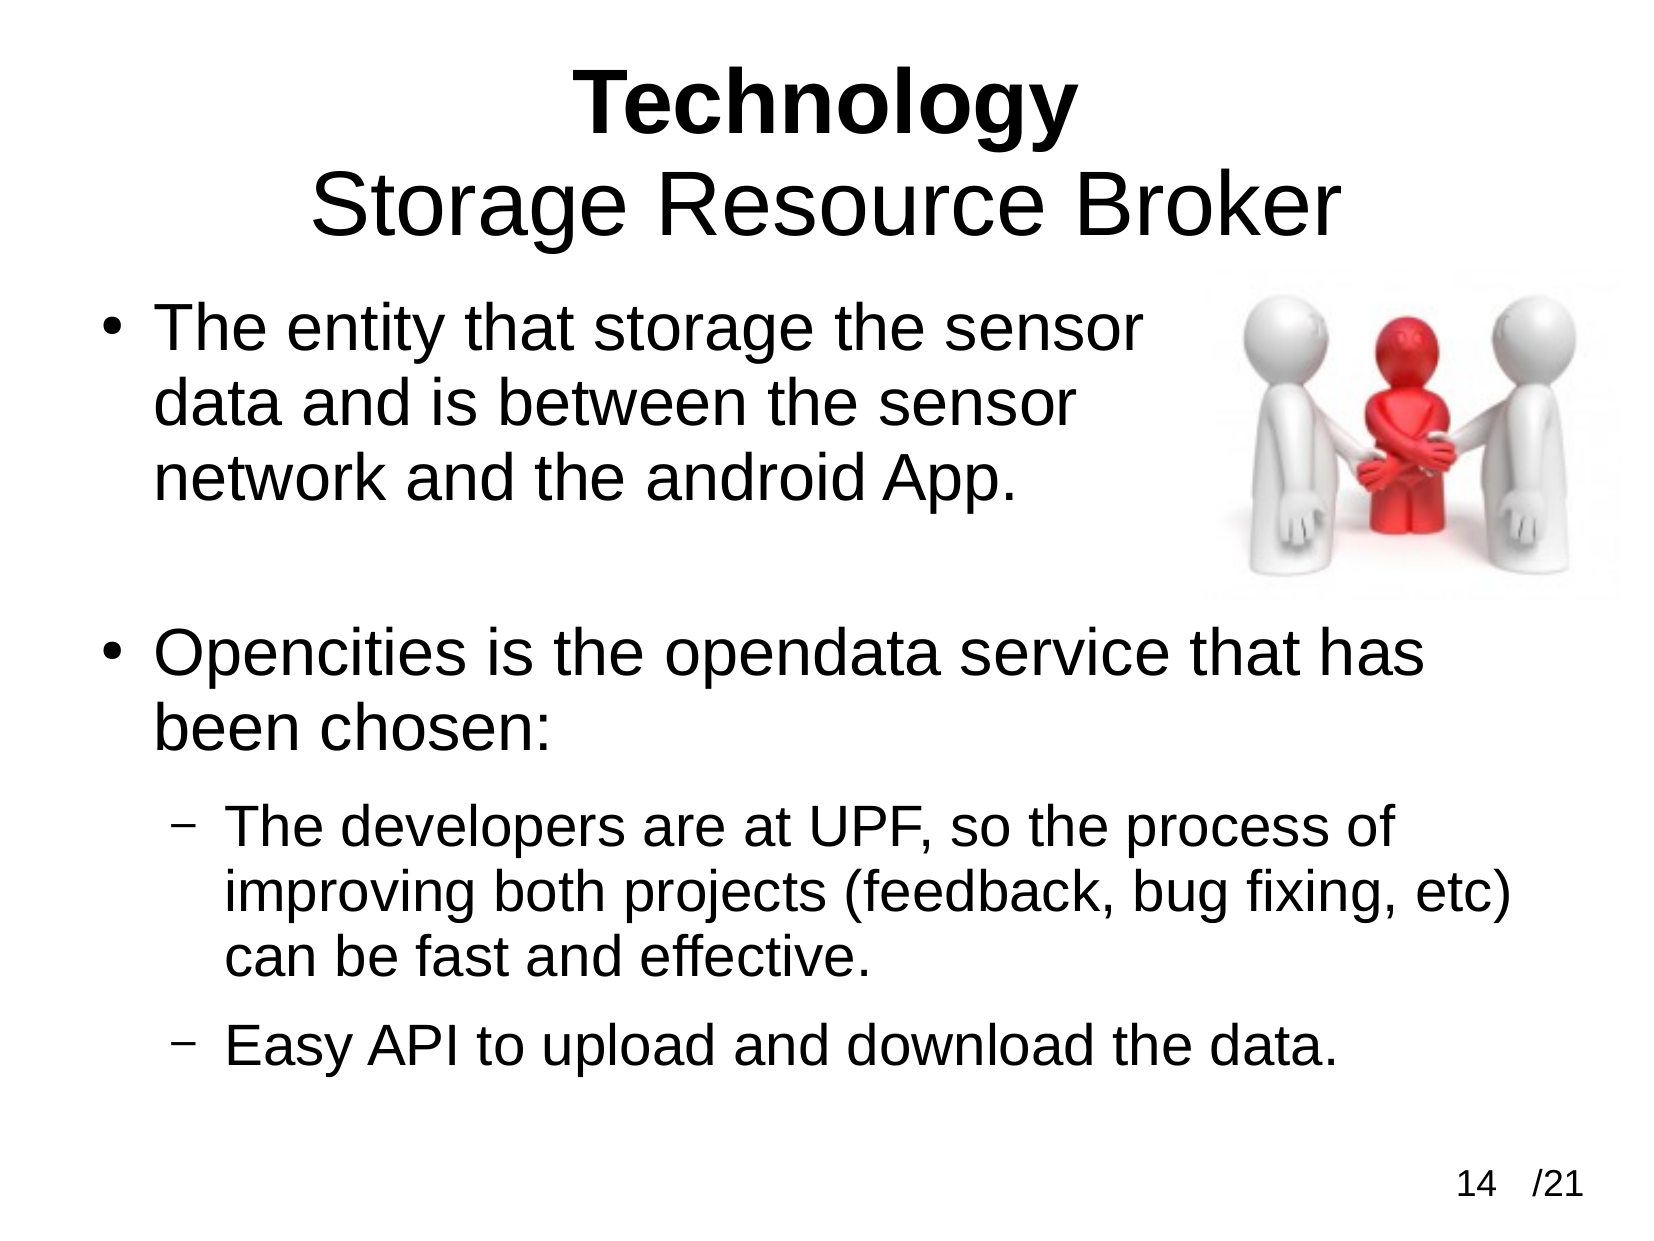

# Technology Storage Resource Broker
The entity that storage the sensor data and is between the sensor network and the android App.
Opencities is the opendata service that has been chosen:
The developers are at UPF, so the process of improving both projects (feedback, bug fixing, etc) can be fast and effective.
Easy API to upload and download the data.
/21